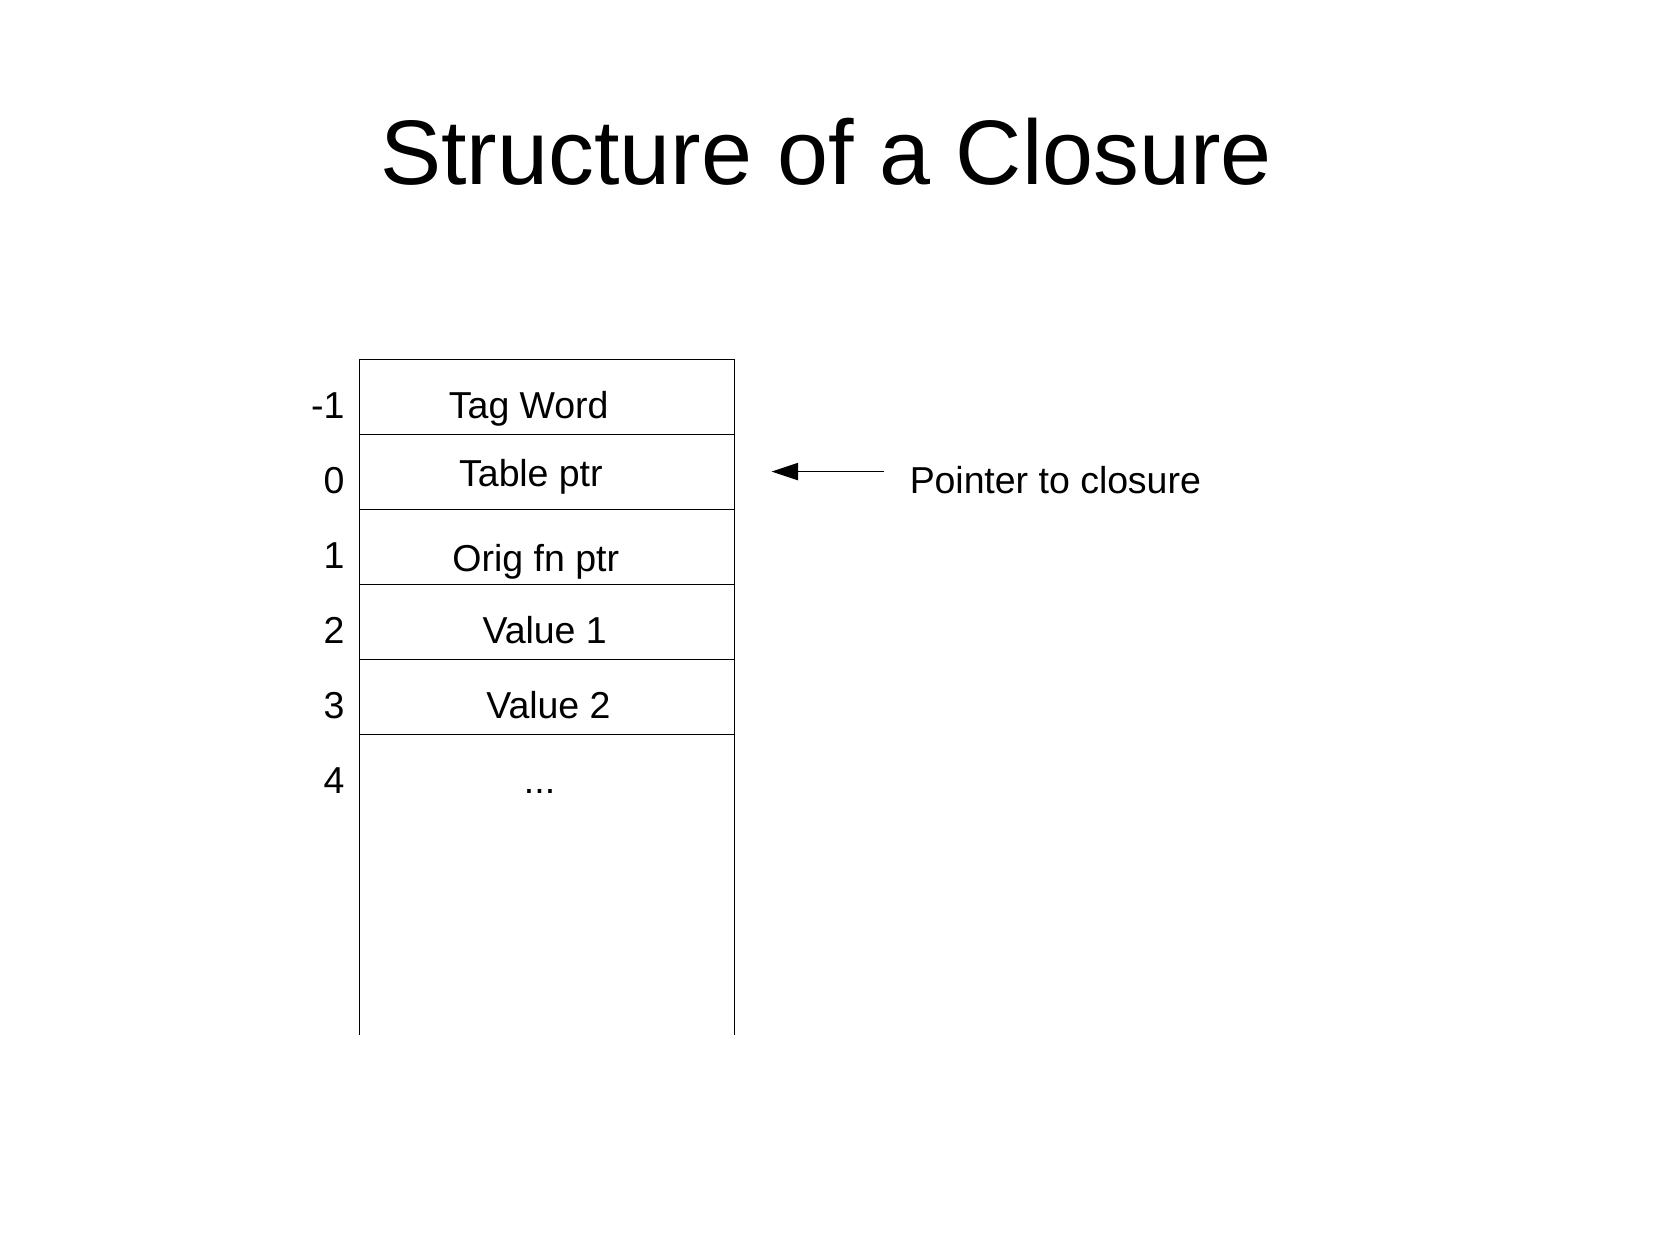

# Structure of a Closure
-1
Tag Word
Table ptr
0
Pointer to closure
1
Orig fn ptr
2
Value 1
3
Value 2
4
...